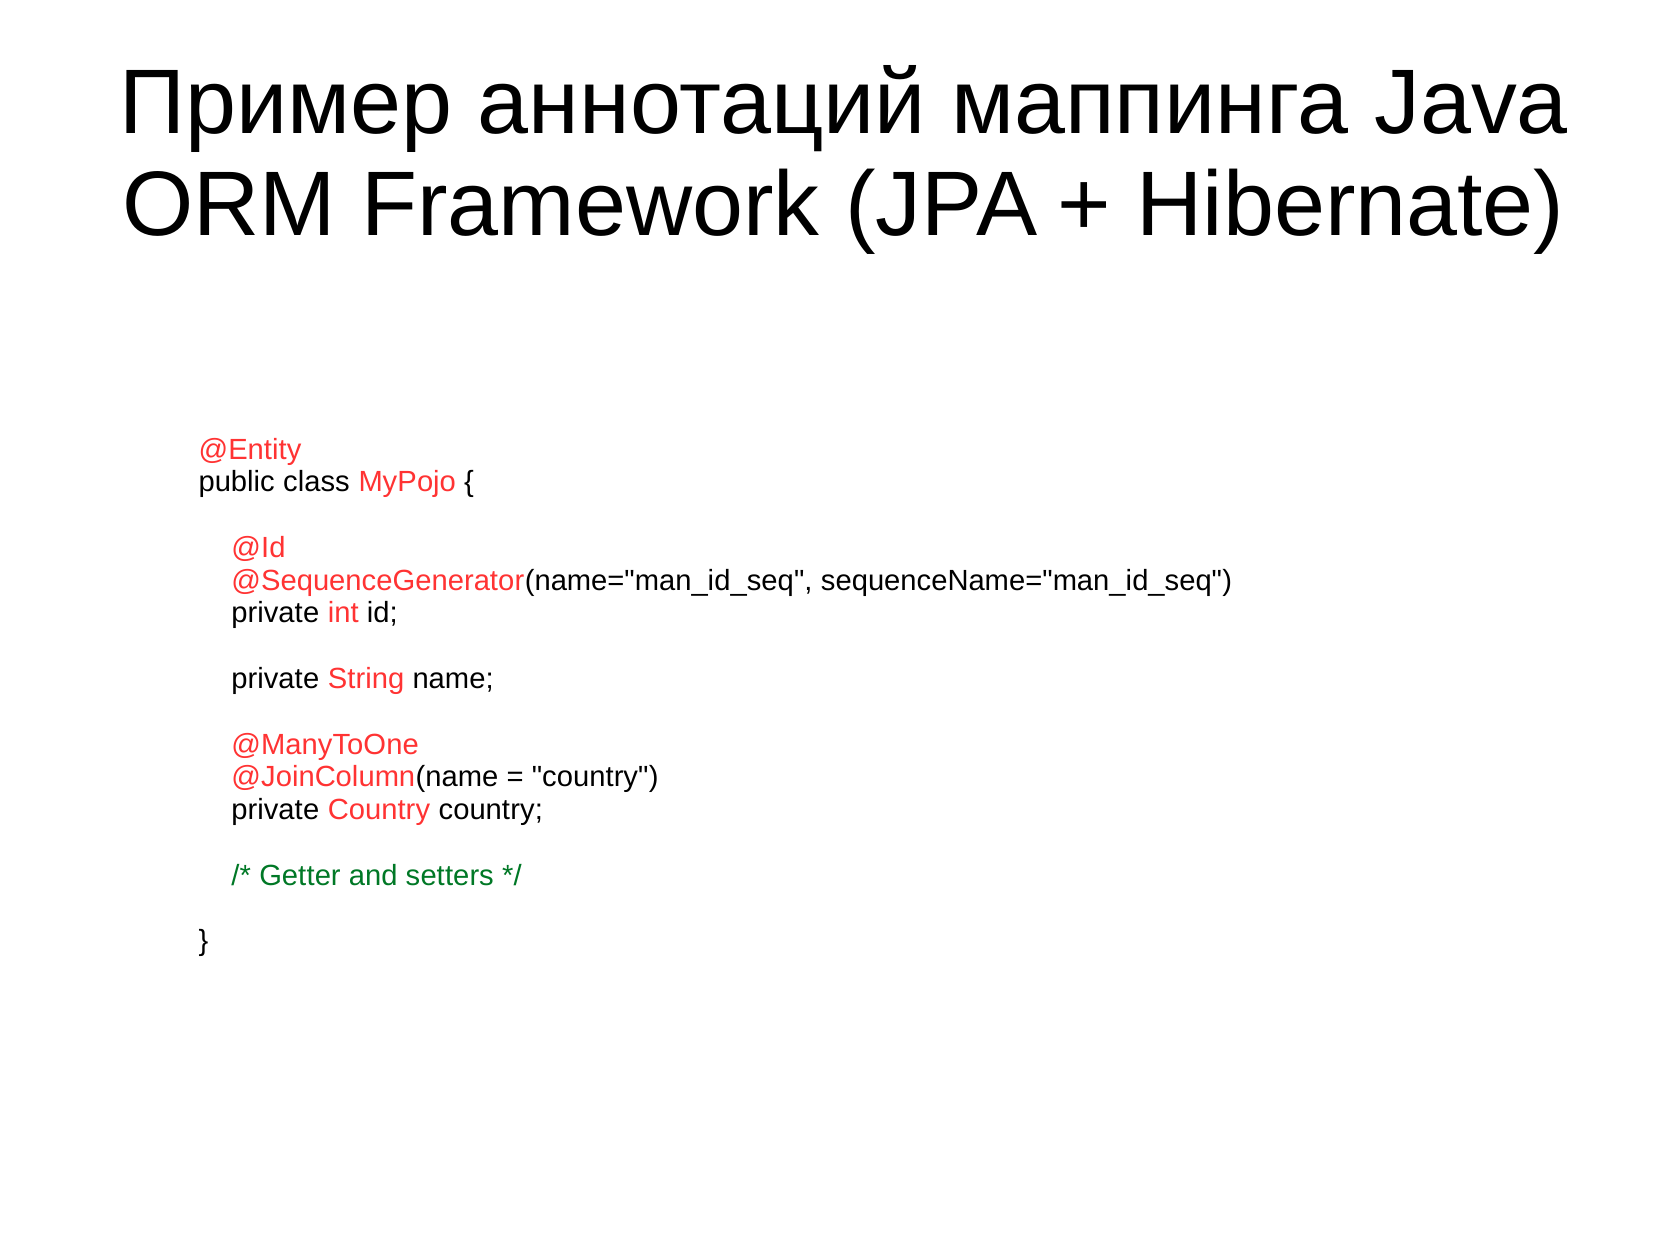

# Пример аннотаций маппинга Java ORM Framework (JPA + Hibernate)
@Entity
public class MyPojo {
 @Id
 @SequenceGenerator(name="man_id_seq", sequenceName="man_id_seq")
 private int id;
 private String name;
 @ManyToOne
 @JoinColumn(name = "country")
 private Country country;
 /* Getter and setters */
}